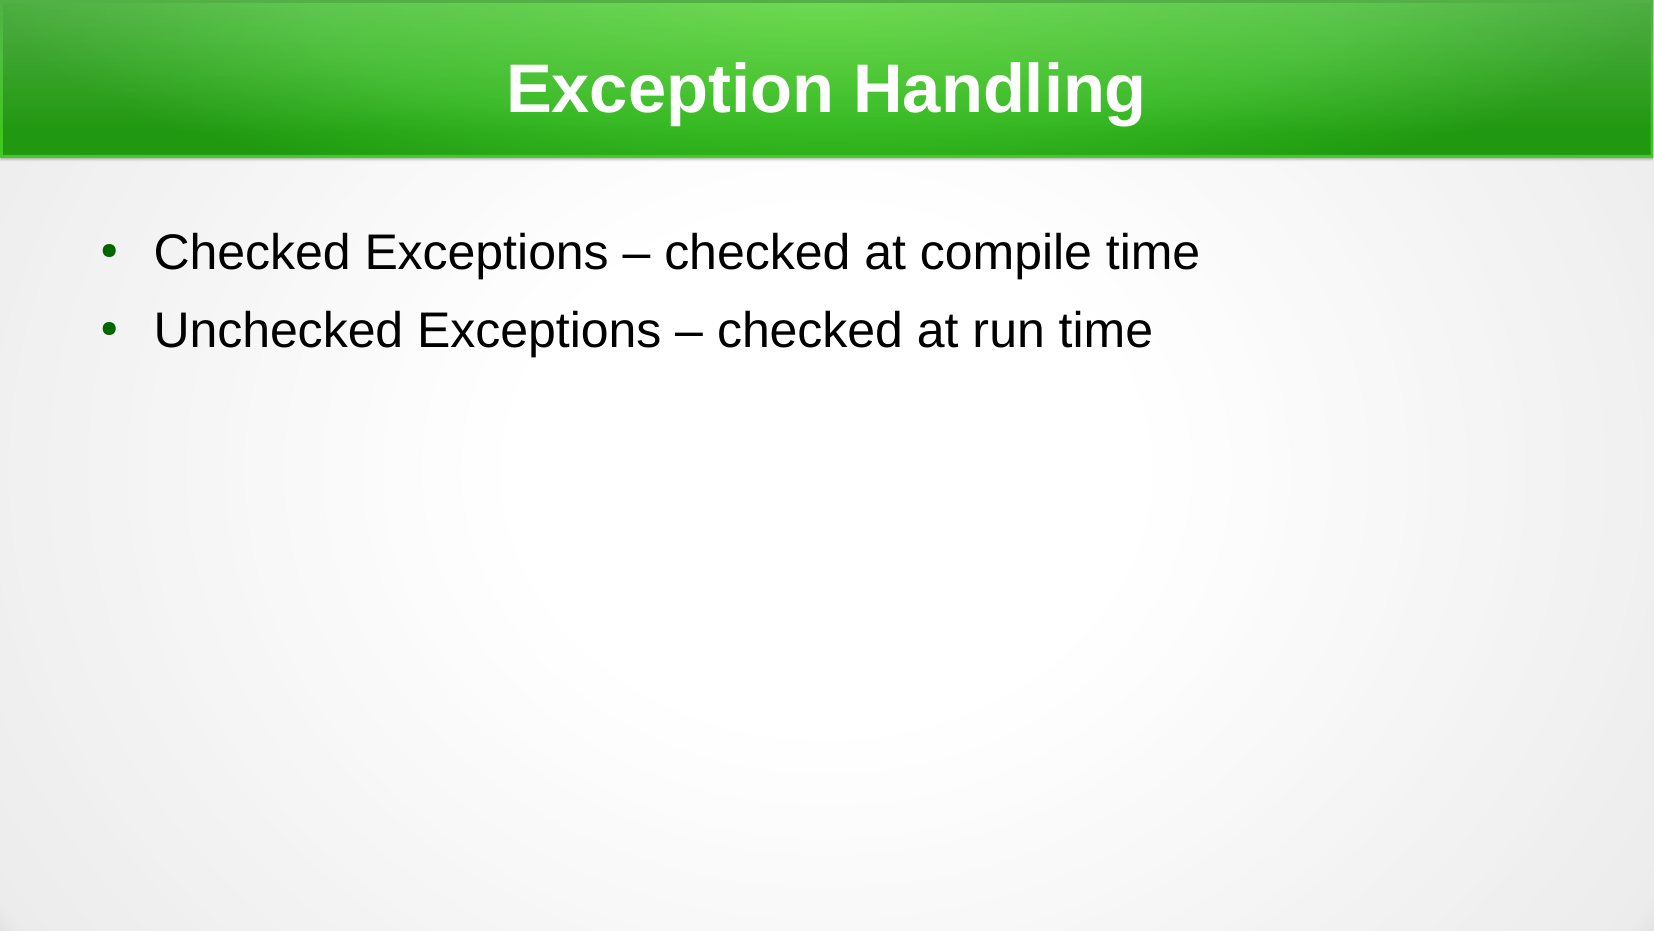

# Exception Handling
Checked Exceptions – checked at compile time
Unchecked Exceptions – checked at run time